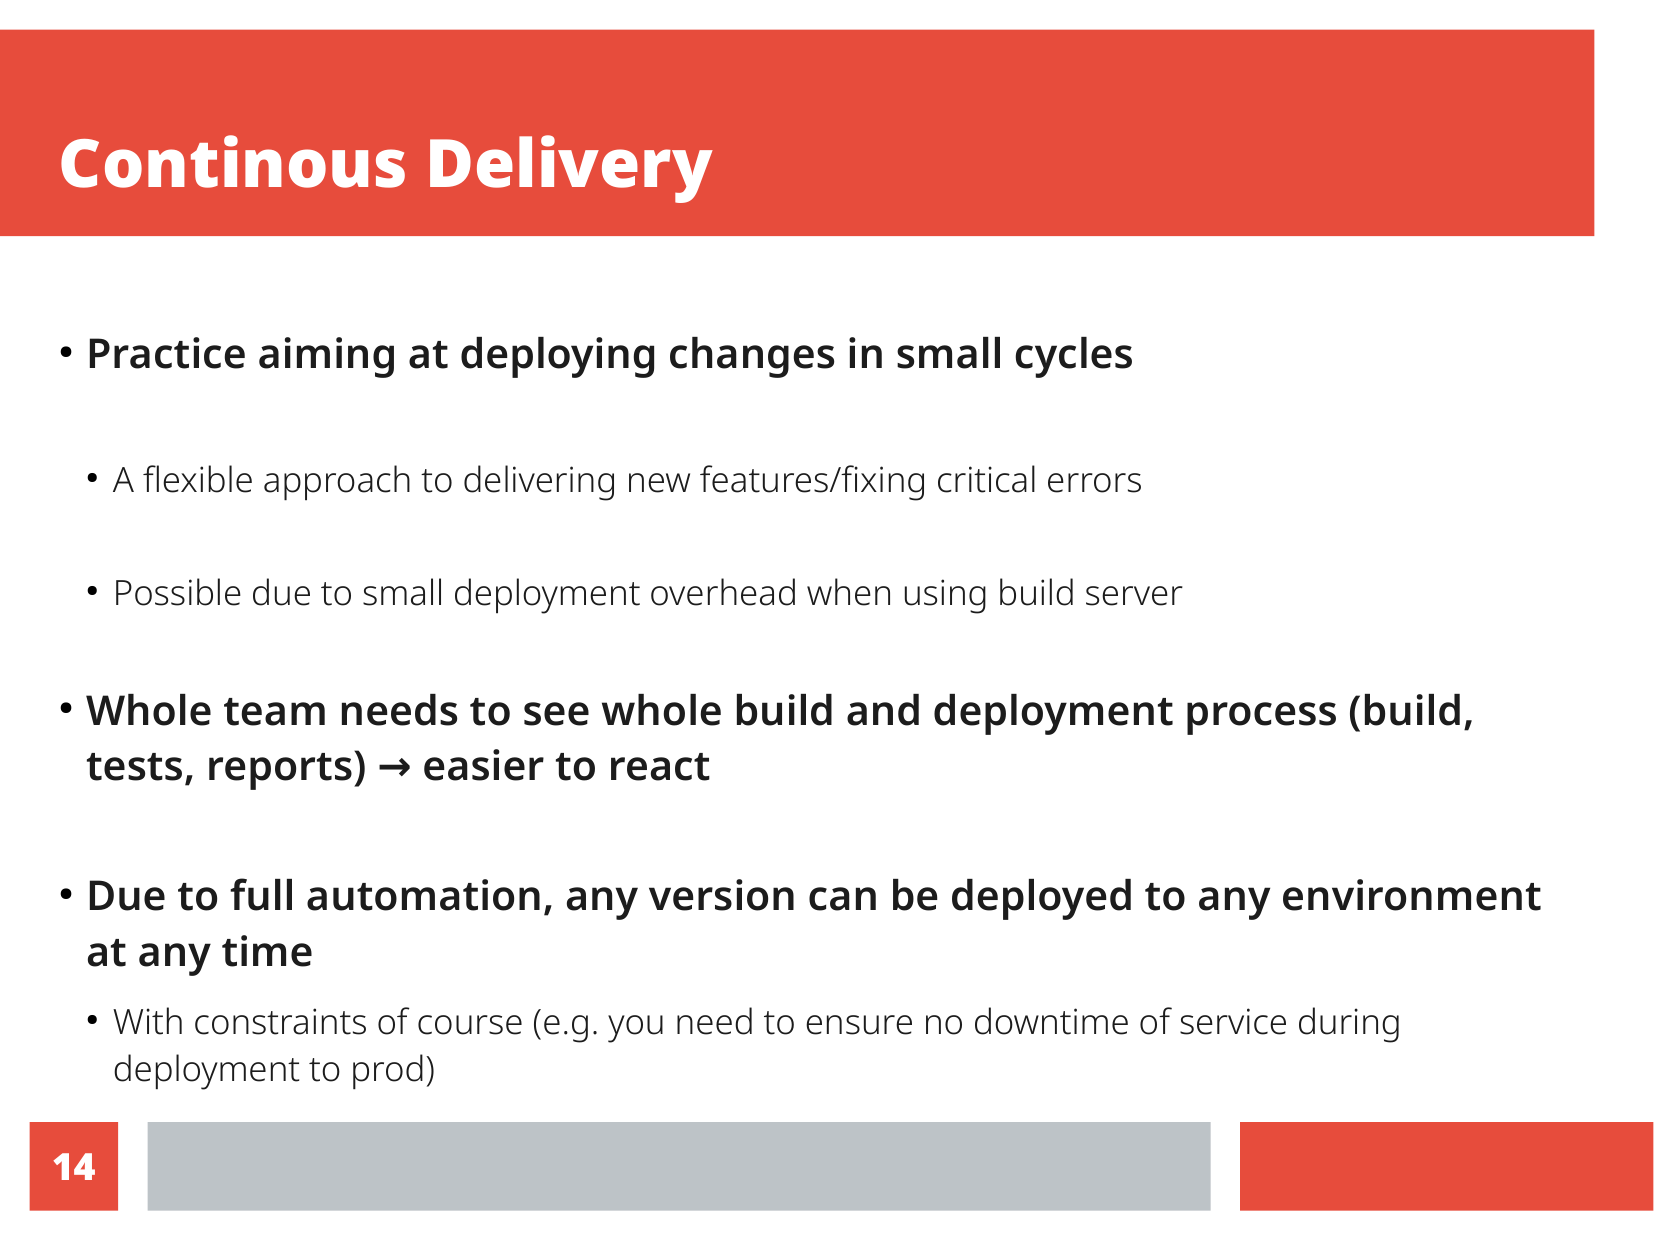

# Continous Delivery
Practice aiming at deploying changes in small cycles
A flexible approach to delivering new features/fixing critical errors
Possible due to small deployment overhead when using build server
Whole team needs to see whole build and deployment process (build, tests, reports) → easier to react
Due to full automation, any version can be deployed to any environment at any time
With constraints of course (e.g. you need to ensure no downtime of service during deployment to prod)
14